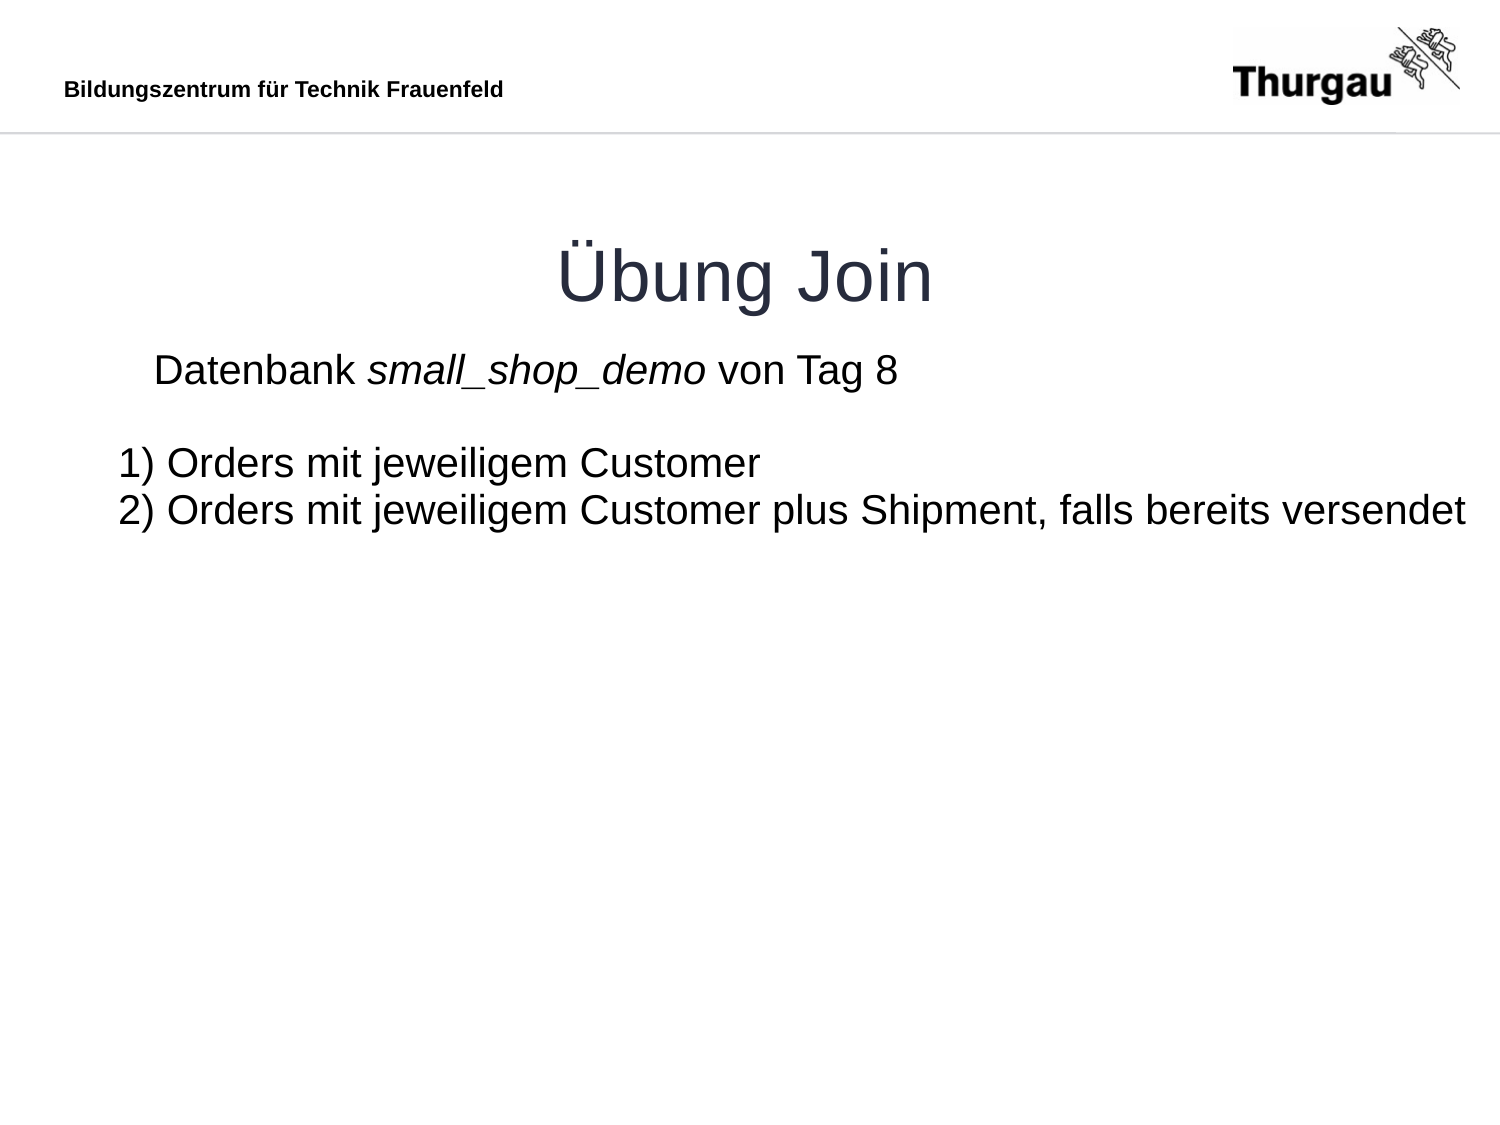

Bildungszentrum für Technik Frauenfeld
Übung Join
Datenbank small_shop_demo von Tag 8
 Orders mit jeweiligem Customer
 Orders mit jeweiligem Customer plus Shipment, falls bereits versendet